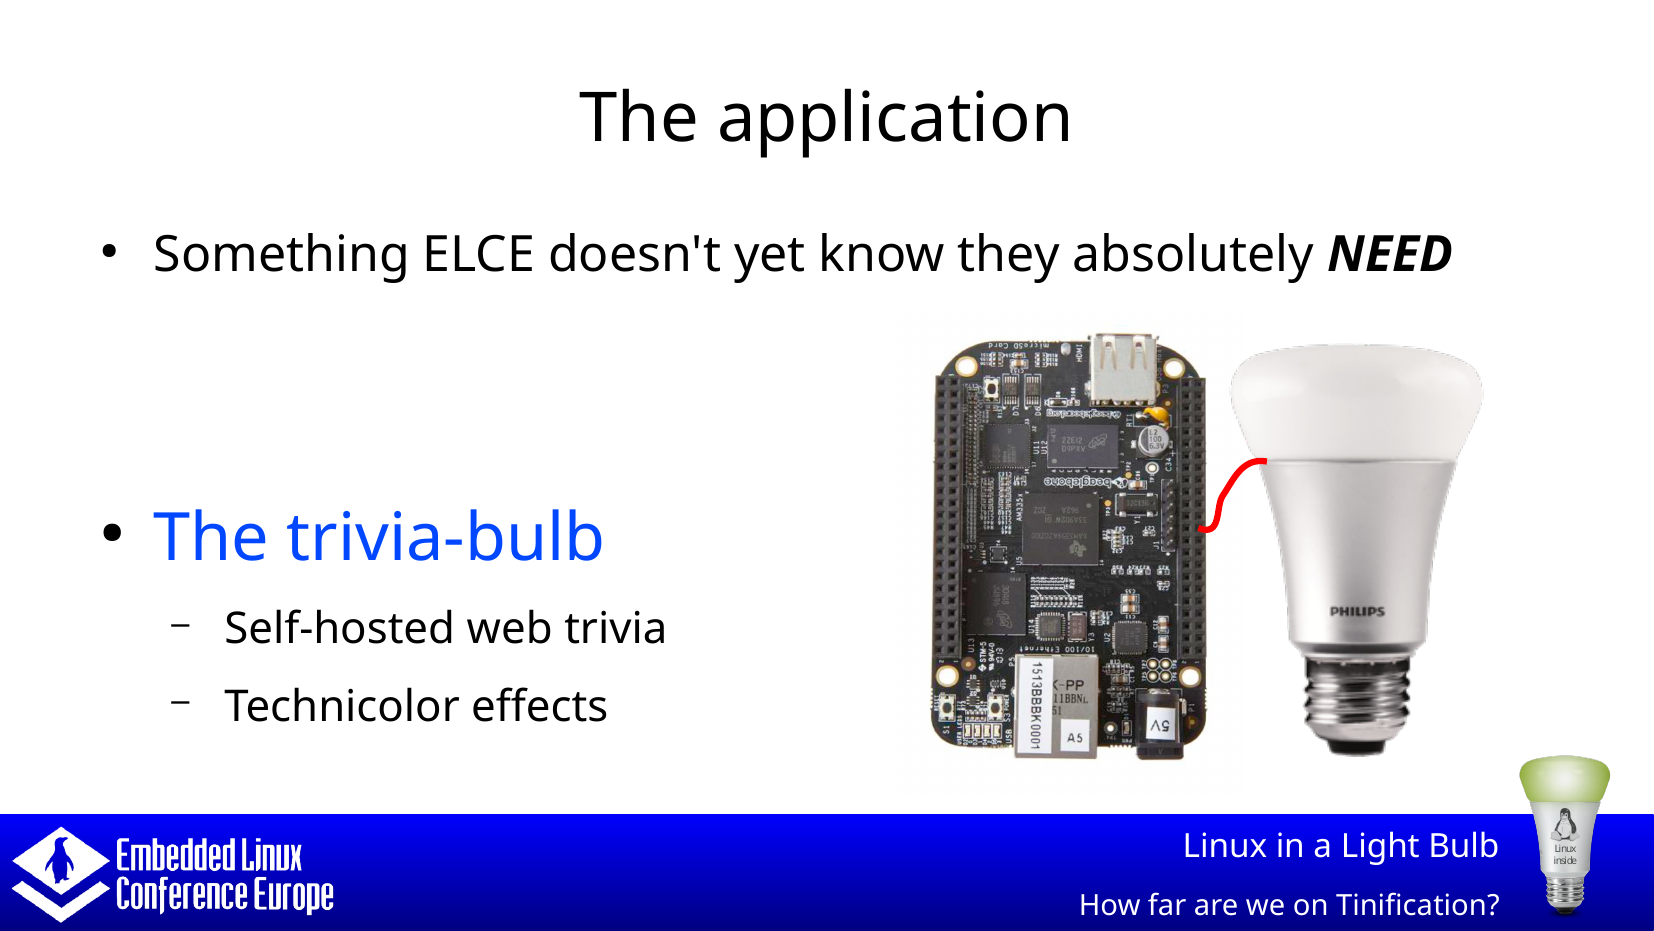

# The application
Something ELCE doesn't yet know they absolutely NEED
The trivia-bulb
Self-hosted web trivia
Technicolor effects
Linux in a Light Bulb